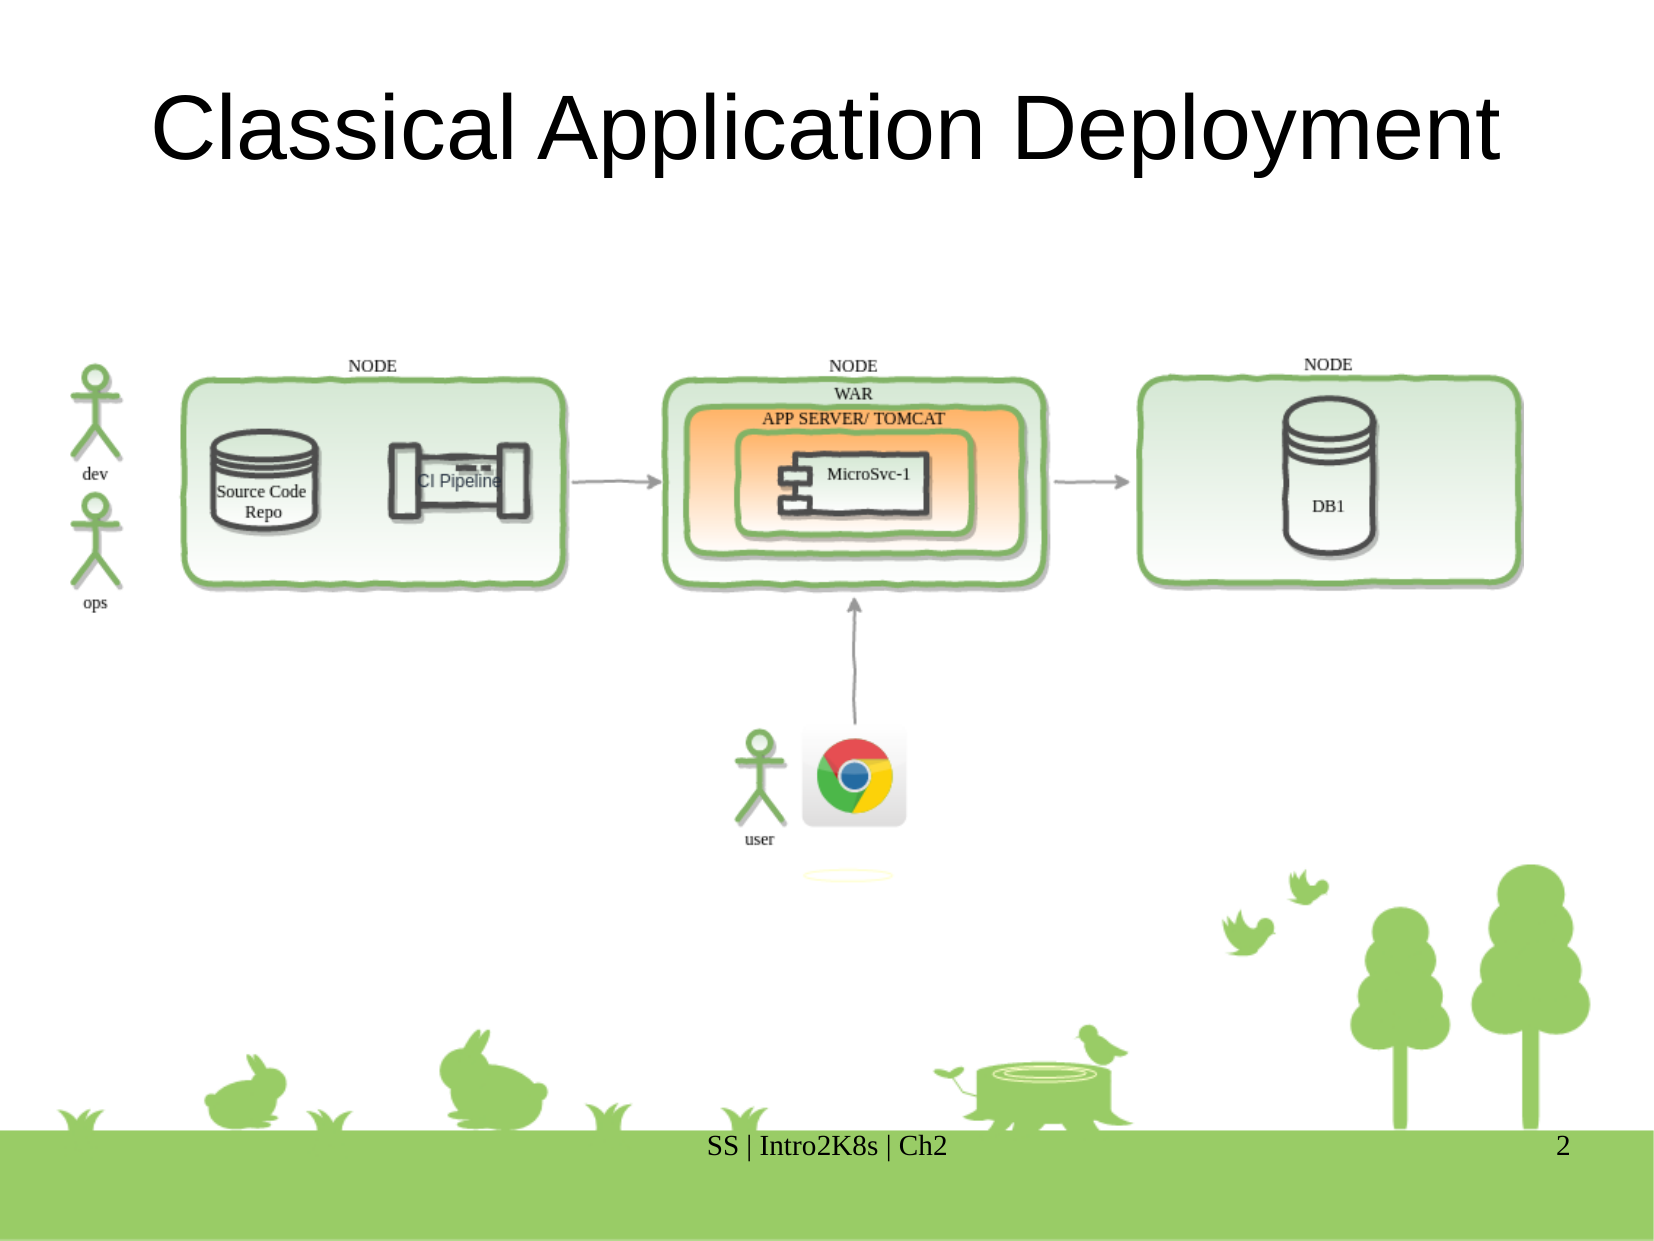

# Classical Application Deployment
SS | Intro2K8s | Ch2
2